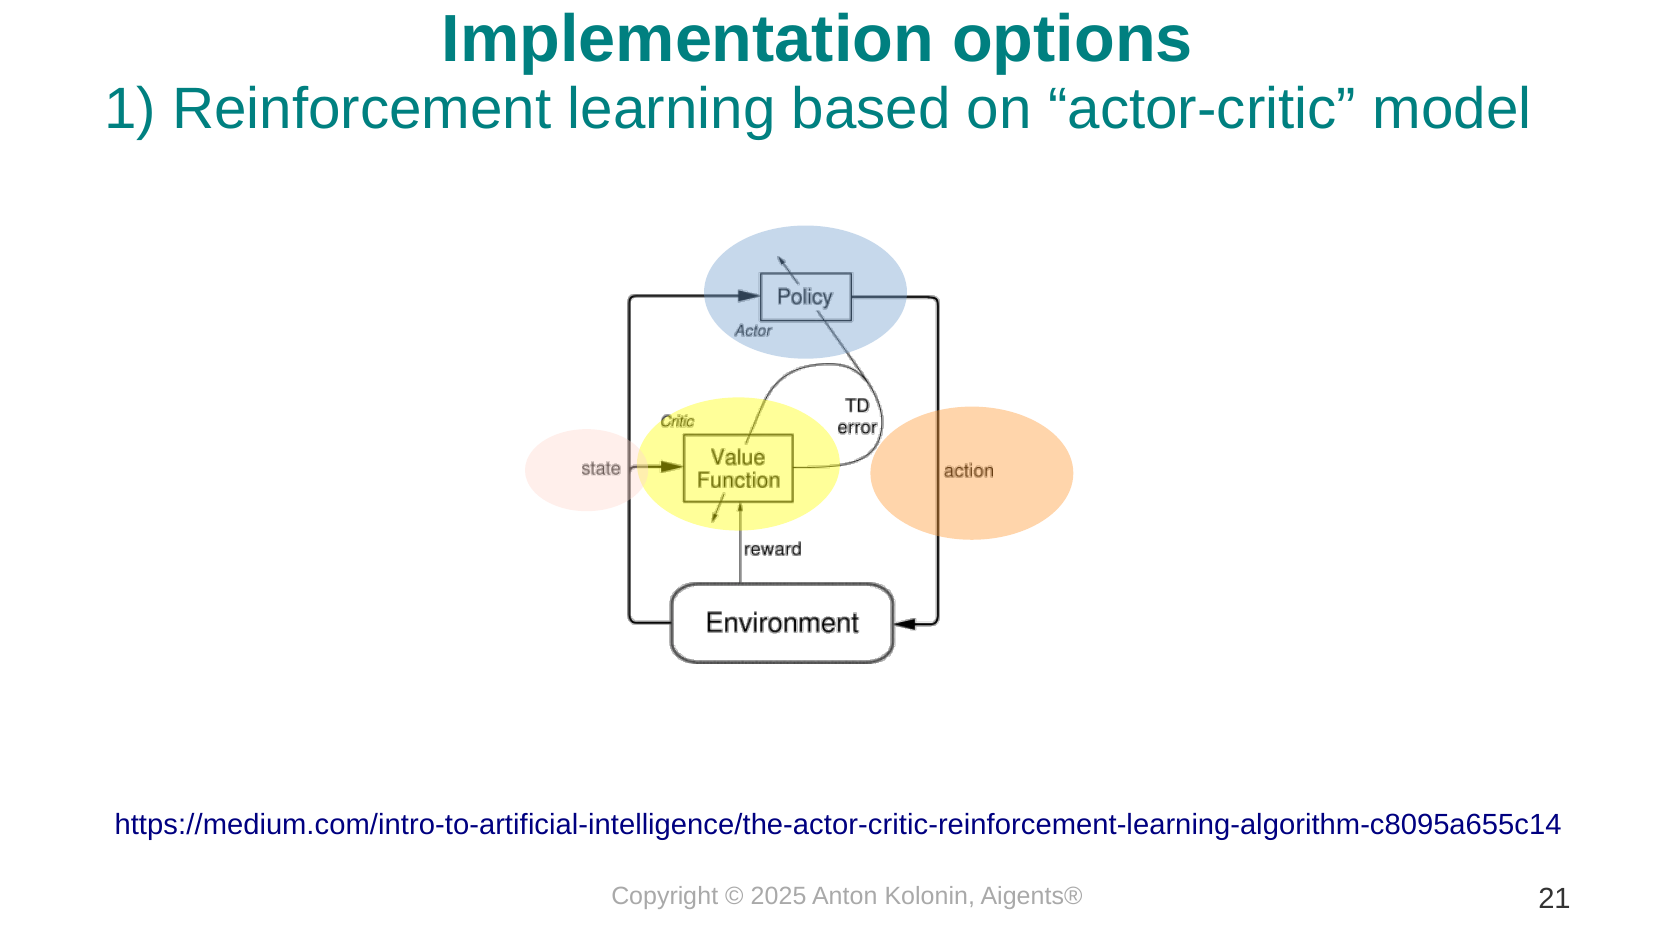

Implementation options
1) Reinforcement learning based on “actor-critic” model
https://medium.com/intro-to-artificial-intelligence/the-actor-critic-reinforcement-learning-algorithm-c8095a655c14
Copyright © 2025 Anton Kolonin, Aigents®
21